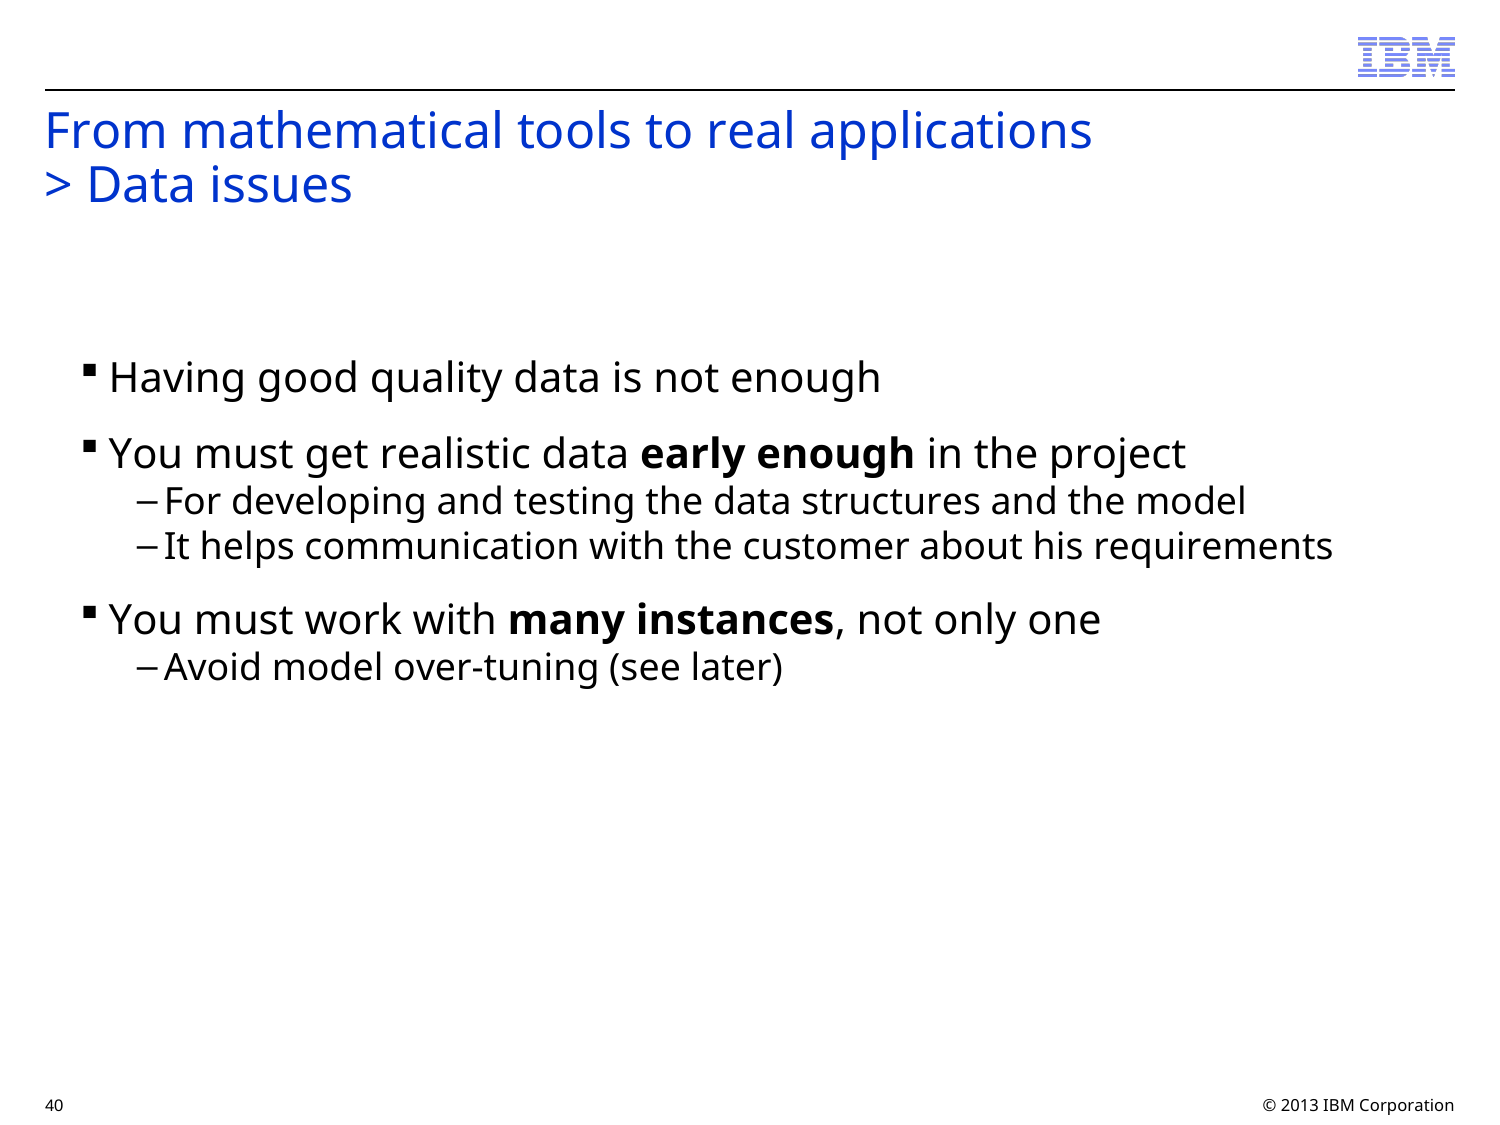

# From mathematical tools to real applications > Data issues
Having good quality data is not enough
You must get realistic data early enough in the project
For developing and testing the data structures and the model
It helps communication with the customer about his requirements
You must work with many instances, not only one
Avoid model over-tuning (see later)
40